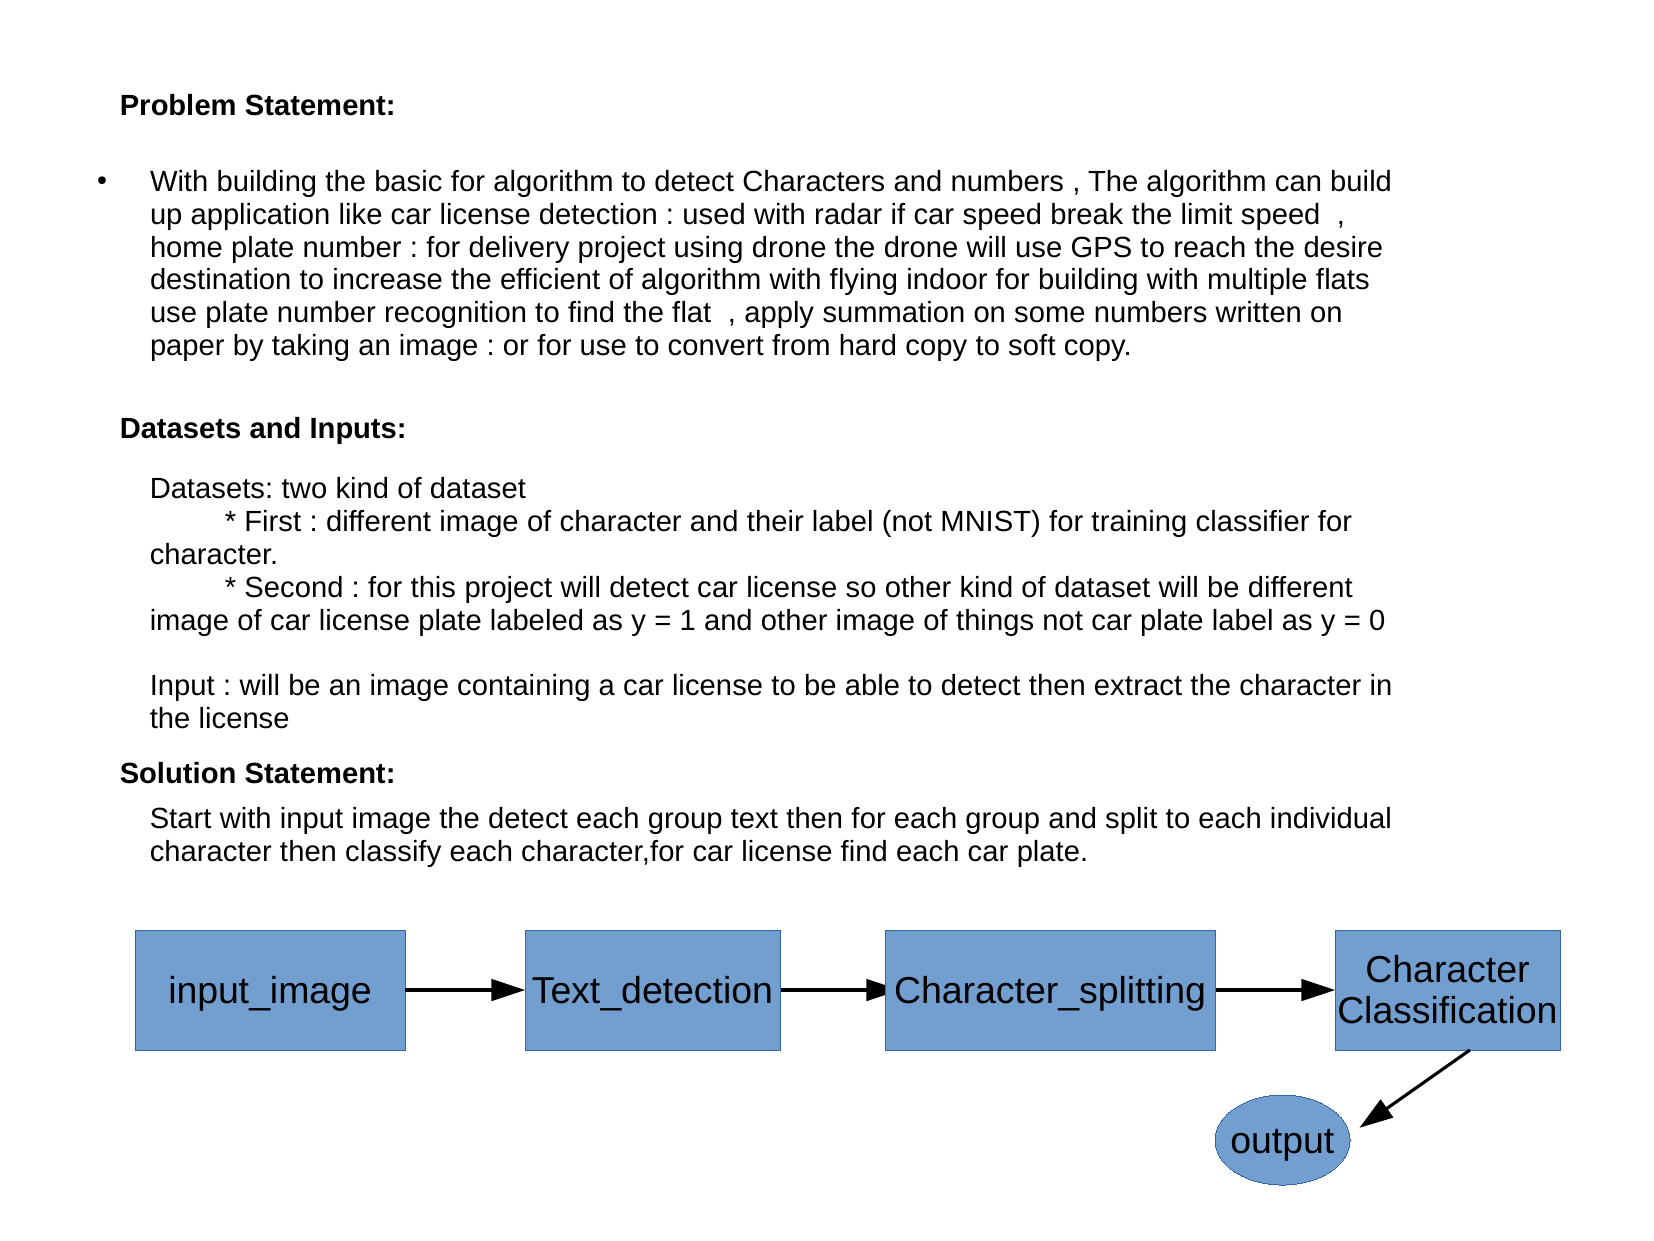

# Problem Statement:
With building the basic for algorithm to detect Characters and numbers , The algorithm can build up application like car license detection : used with radar if car speed break the limit speed , home plate number : for delivery project using drone the drone will use GPS to reach the desire destination to increase the efficient of algorithm with flying indoor for building with multiple flats use plate number recognition to find the flat , apply summation on some numbers written on paper by taking an image : or for use to convert from hard copy to soft copy.
Datasets and Inputs:
Datasets: two kind of dataset
	* First : different image of character and their label (not MNIST) for training classifier for character.
	* Second : for this project will detect car license so other kind of dataset will be different image of car license plate labeled as y = 1 and other image of things not car plate label as y = 0
Input : will be an image containing a car license to be able to detect then extract the character in the license
Solution Statement:
Start with input image the detect each group text then for each group and split to each individual character then classify each character,for car license find each car plate.
input_image
Text_detection
Character_splitting
Character
Classification
output